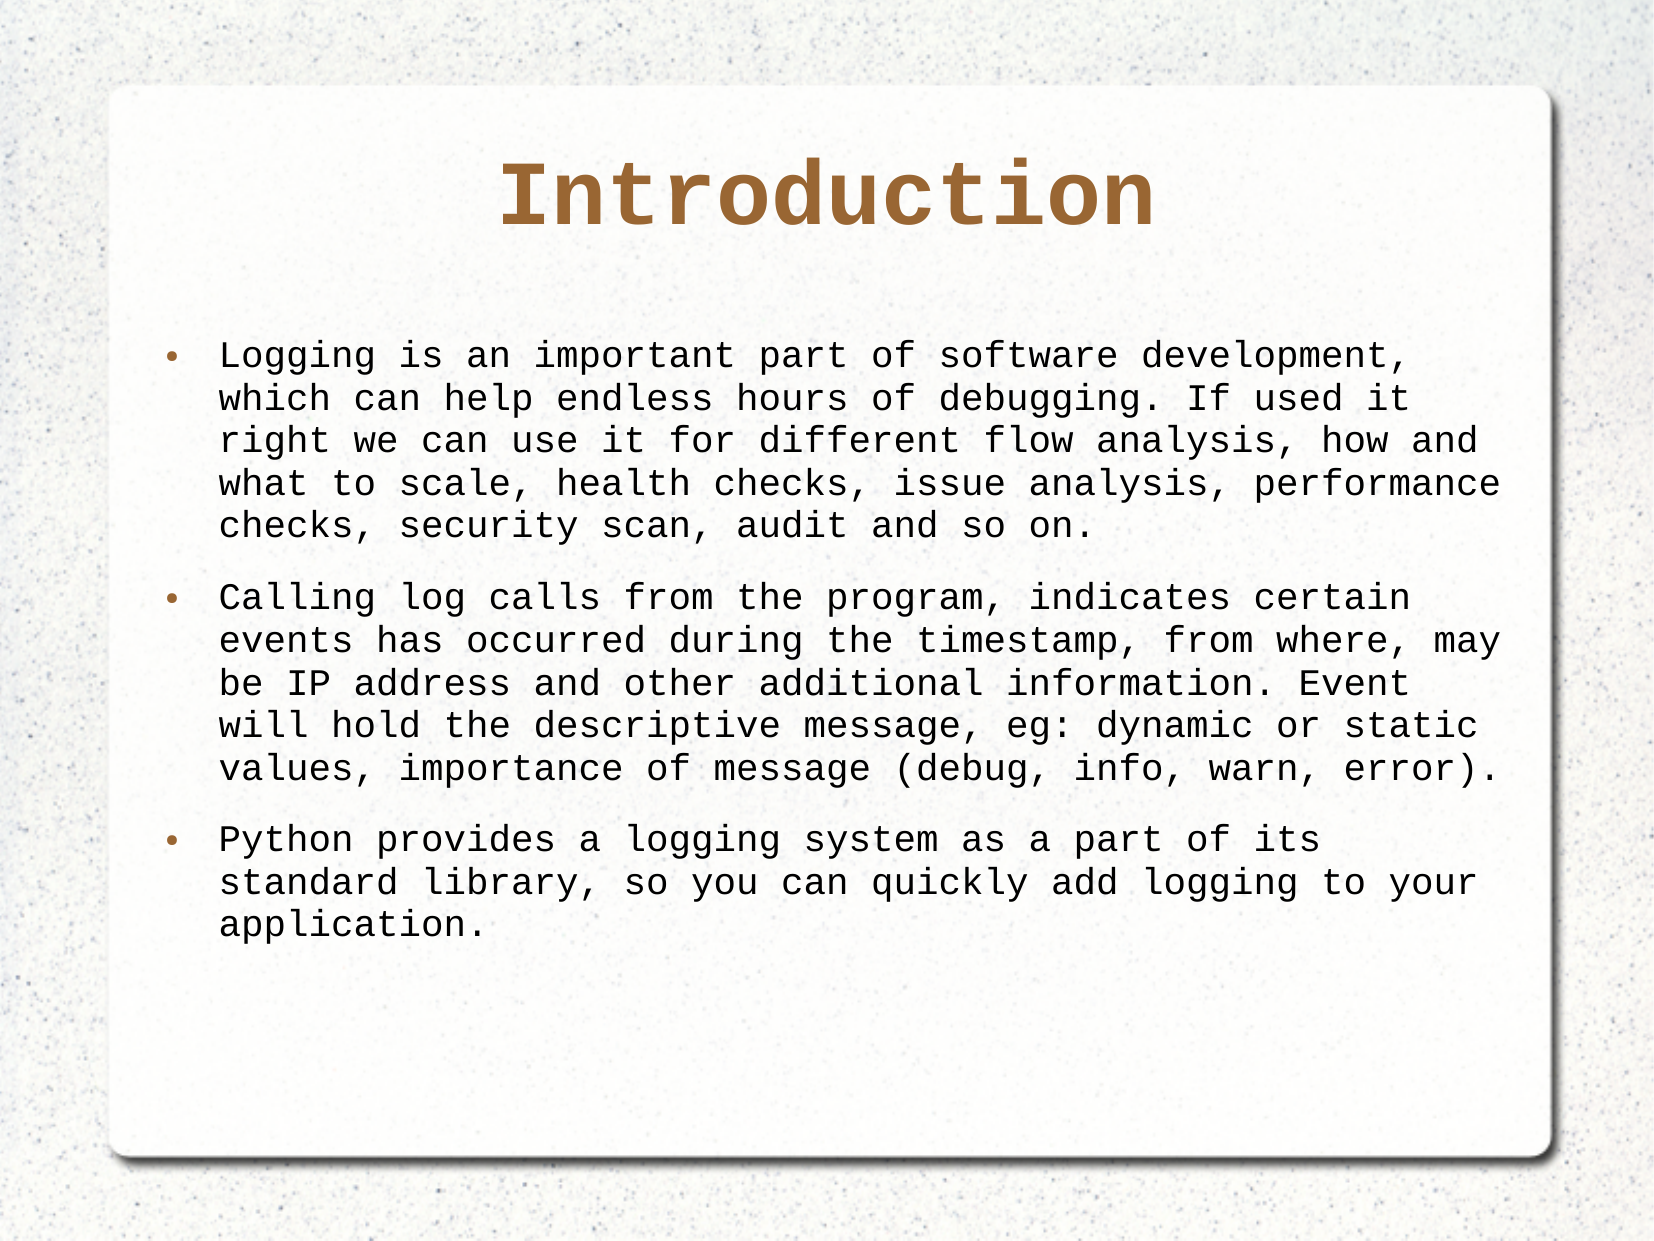

# Introduction
Logging is an important part of software development, which can help endless hours of debugging. If used it right we can use it for different flow analysis, how and what to scale, health checks, issue analysis, performance checks, security scan, audit and so on.
Calling log calls from the program, indicates certain events has occurred during the timestamp, from where, may be IP address and other additional information. Event will hold the descriptive message, eg: dynamic or static values, importance of message (debug, info, warn, error).
Python provides a logging system as a part of its standard library, so you can quickly add logging to your application.